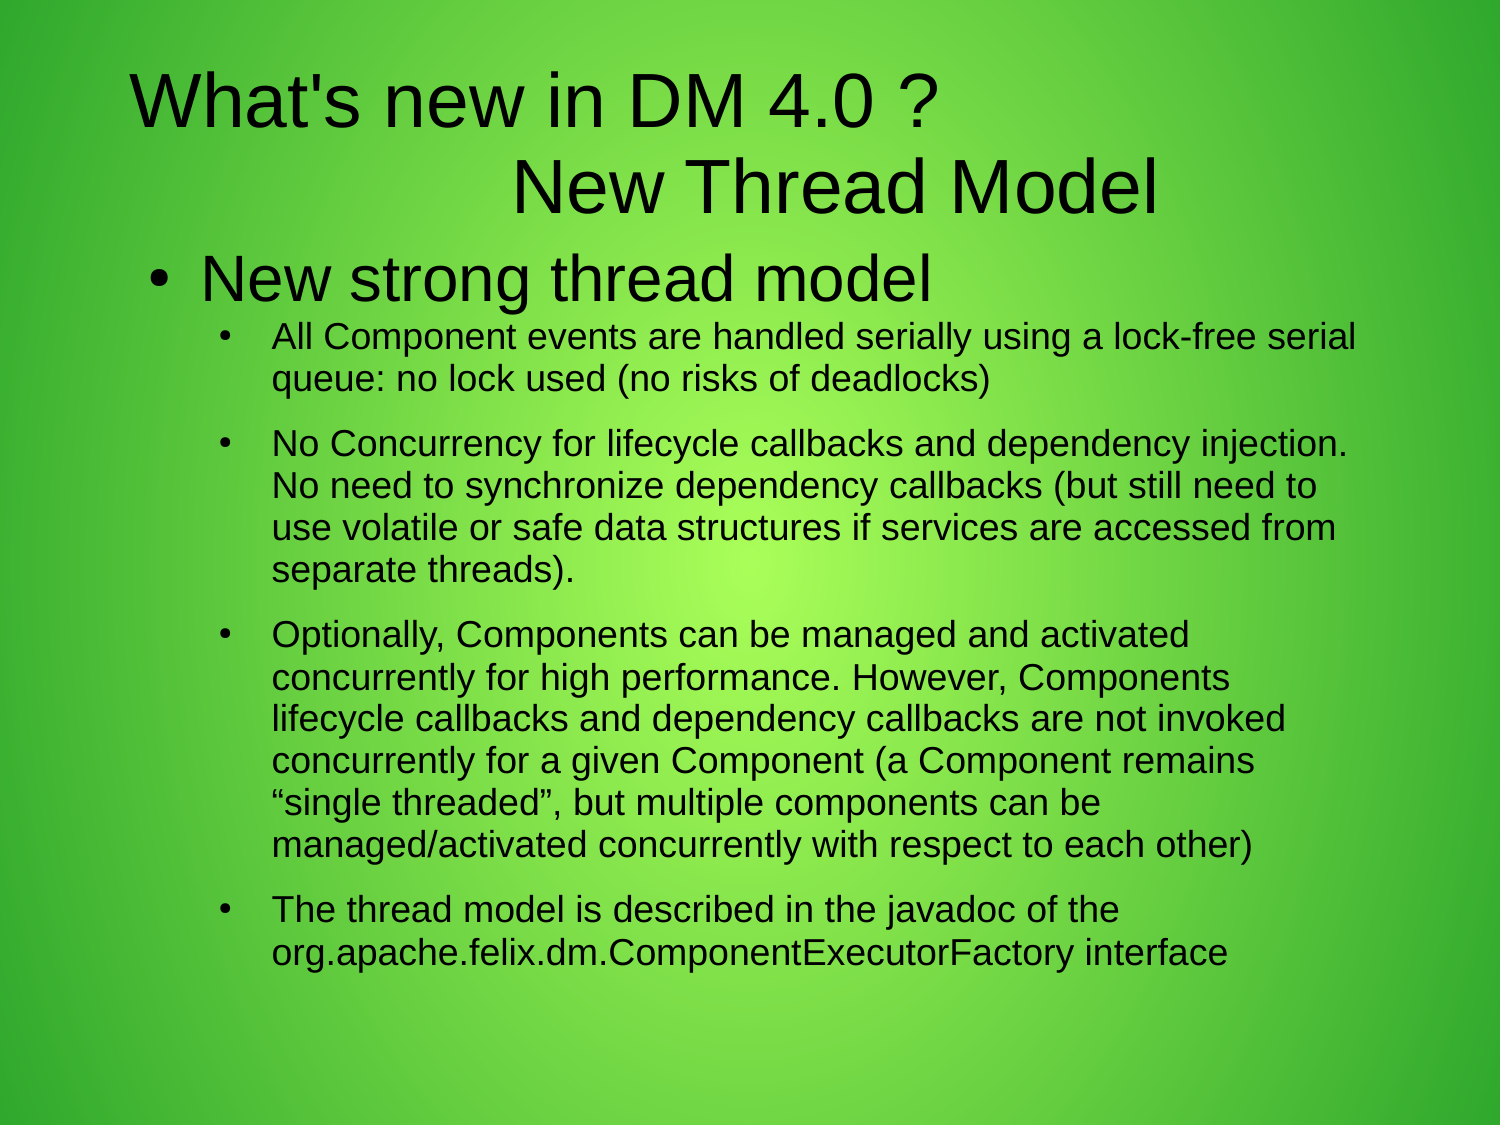

# What's new in DM 4.0 ? New Thread Model
New strong thread model
All Component events are handled serially using a lock-free serial queue: no lock used (no risks of deadlocks)
No Concurrency for lifecycle callbacks and dependency injection. No need to synchronize dependency callbacks (but still need to use volatile or safe data structures if services are accessed from separate threads).
Optionally, Components can be managed and activated concurrently for high performance. However, Components lifecycle callbacks and dependency callbacks are not invoked concurrently for a given Component (a Component remains “single threaded”, but multiple components can be managed/activated concurrently with respect to each other)
The thread model is described in the javadoc of the org.apache.felix.dm.ComponentExecutorFactory interface